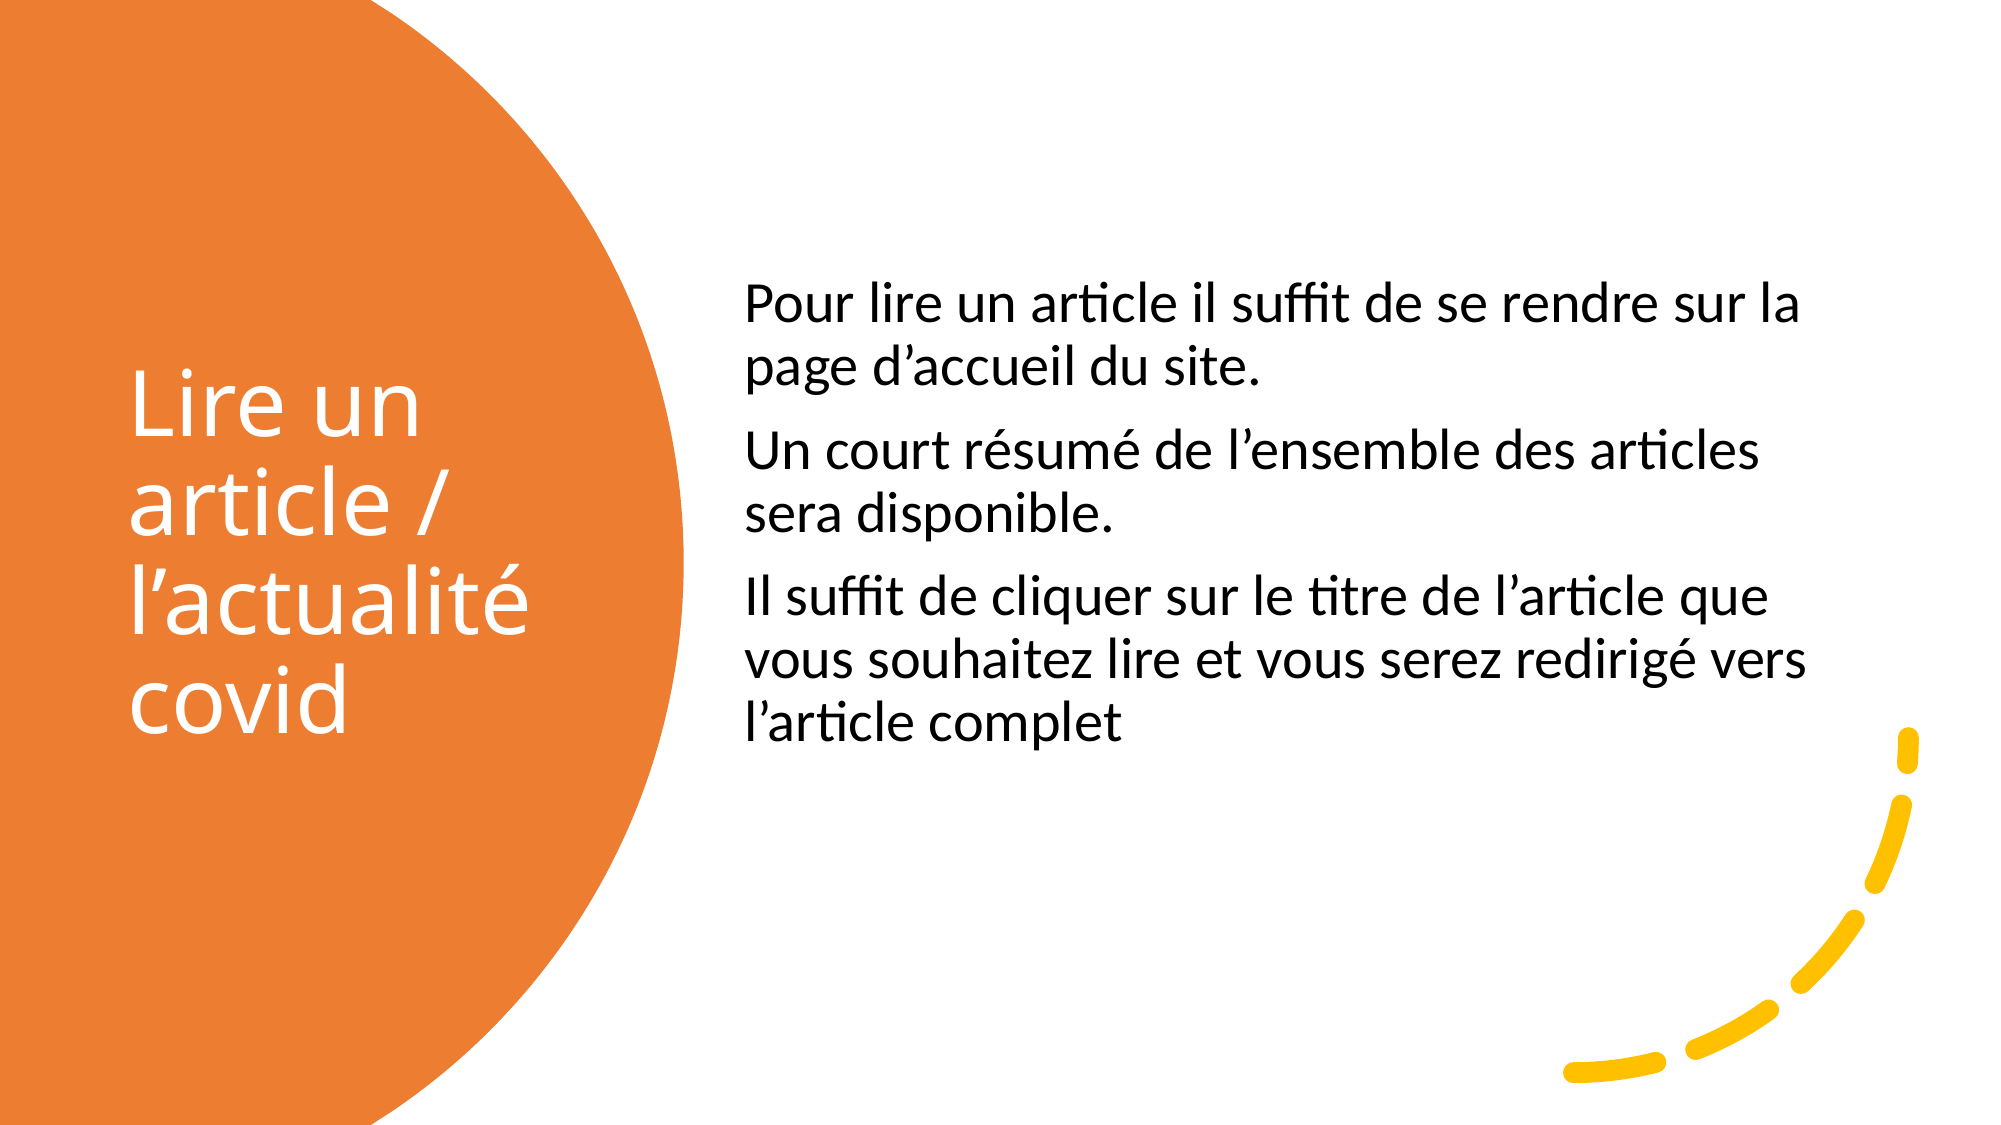

Pour lire un article il suffit de se rendre sur la page d’accueil du site.
Un court résumé de l’ensemble des articles sera disponible.
Il suffit de cliquer sur le titre de l’article que vous souhaitez lire et vous serez redirigé vers l’article complet
# Lire un article / l’actualité covid